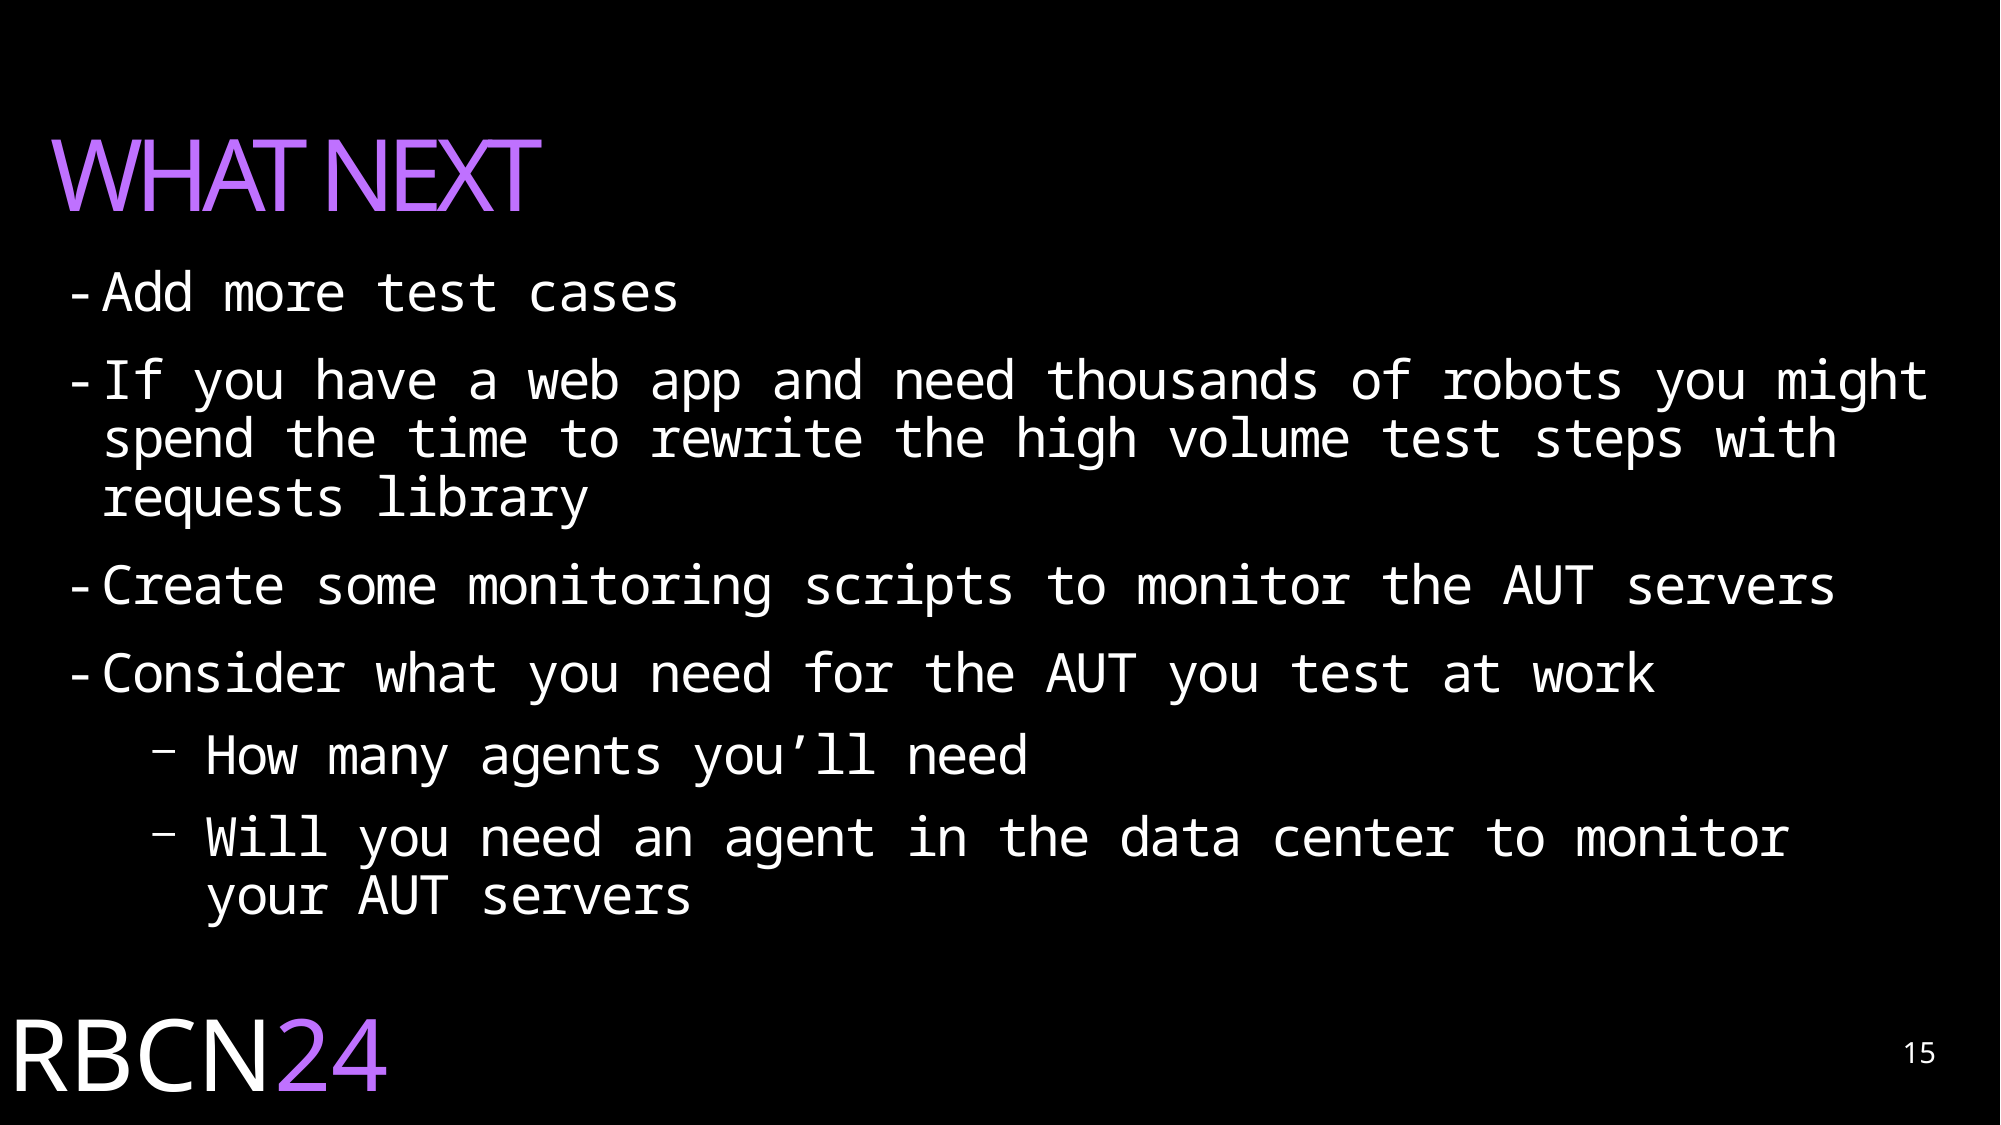

#
What next
Add more test cases
If you have a web app and need thousands of robots you might spend the time to rewrite the high volume test steps with requests library
Create some monitoring scripts to monitor the AUT servers
Consider what you need for the AUT you test at work
How many agents you’ll need
Will you need an agent in the data center to monitor your AUT servers
15